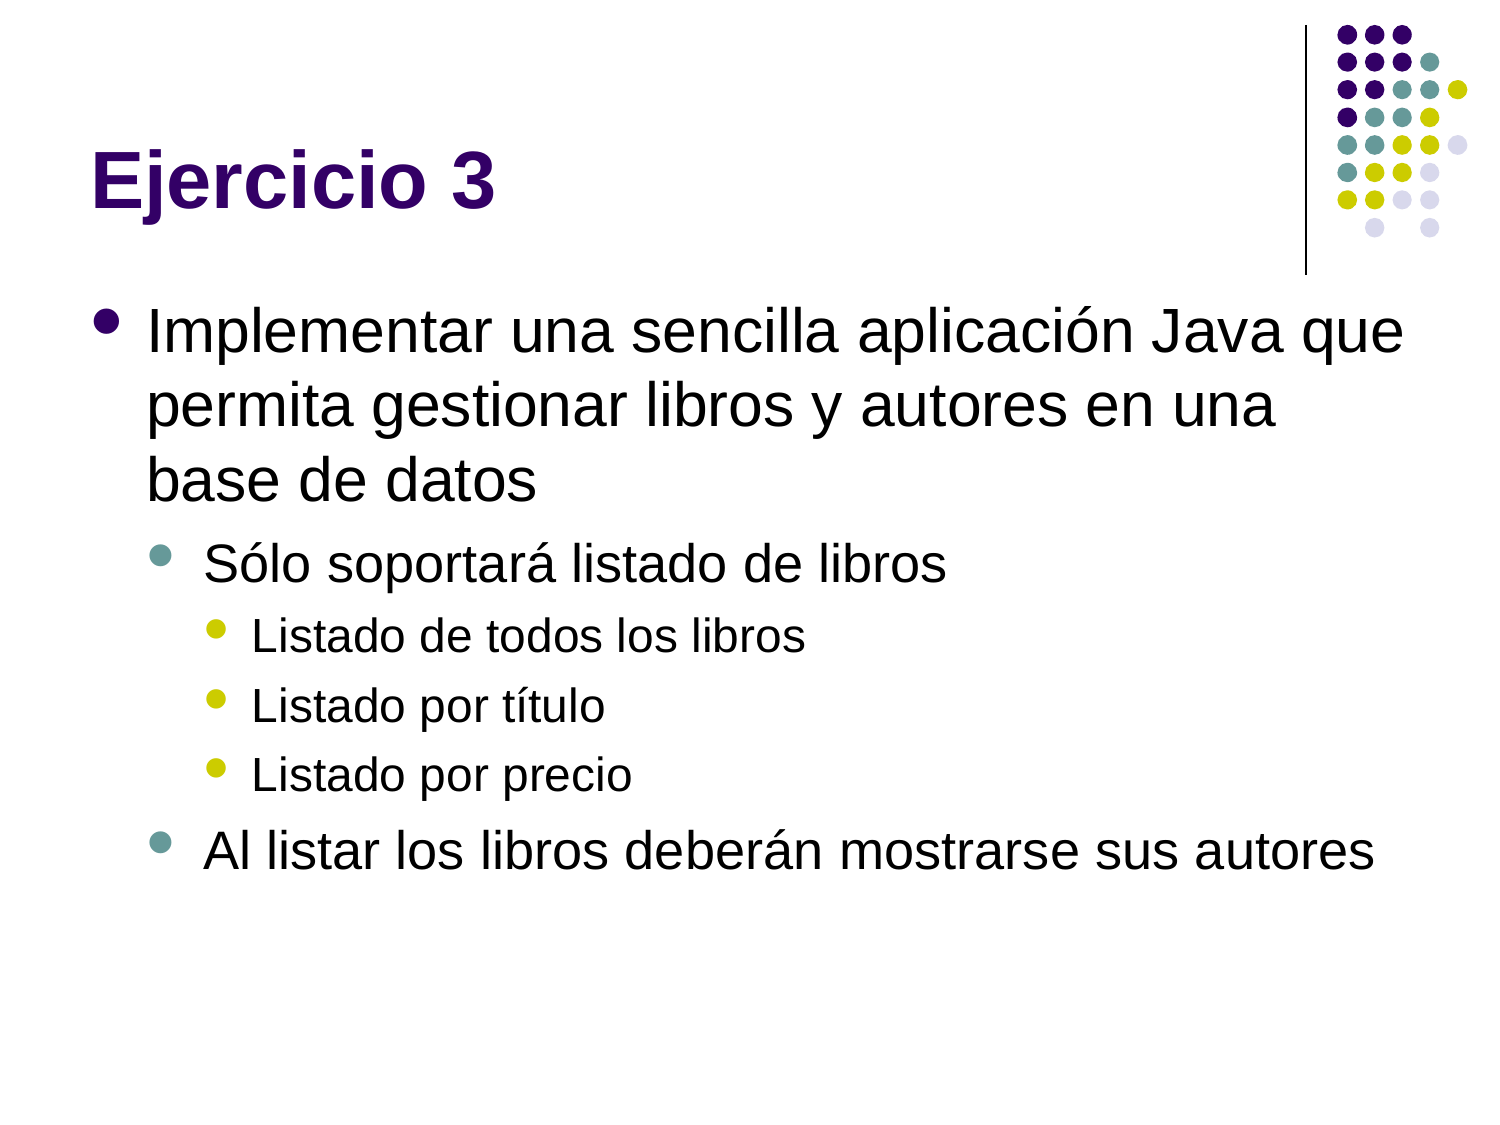

# Ejercicio 3
Implementar una sencilla aplicación Java que permita gestionar libros y autores en una base de datos
Sólo soportará listado de libros
Listado de todos los libros
Listado por título
Listado por precio
Al listar los libros deberán mostrarse sus autores